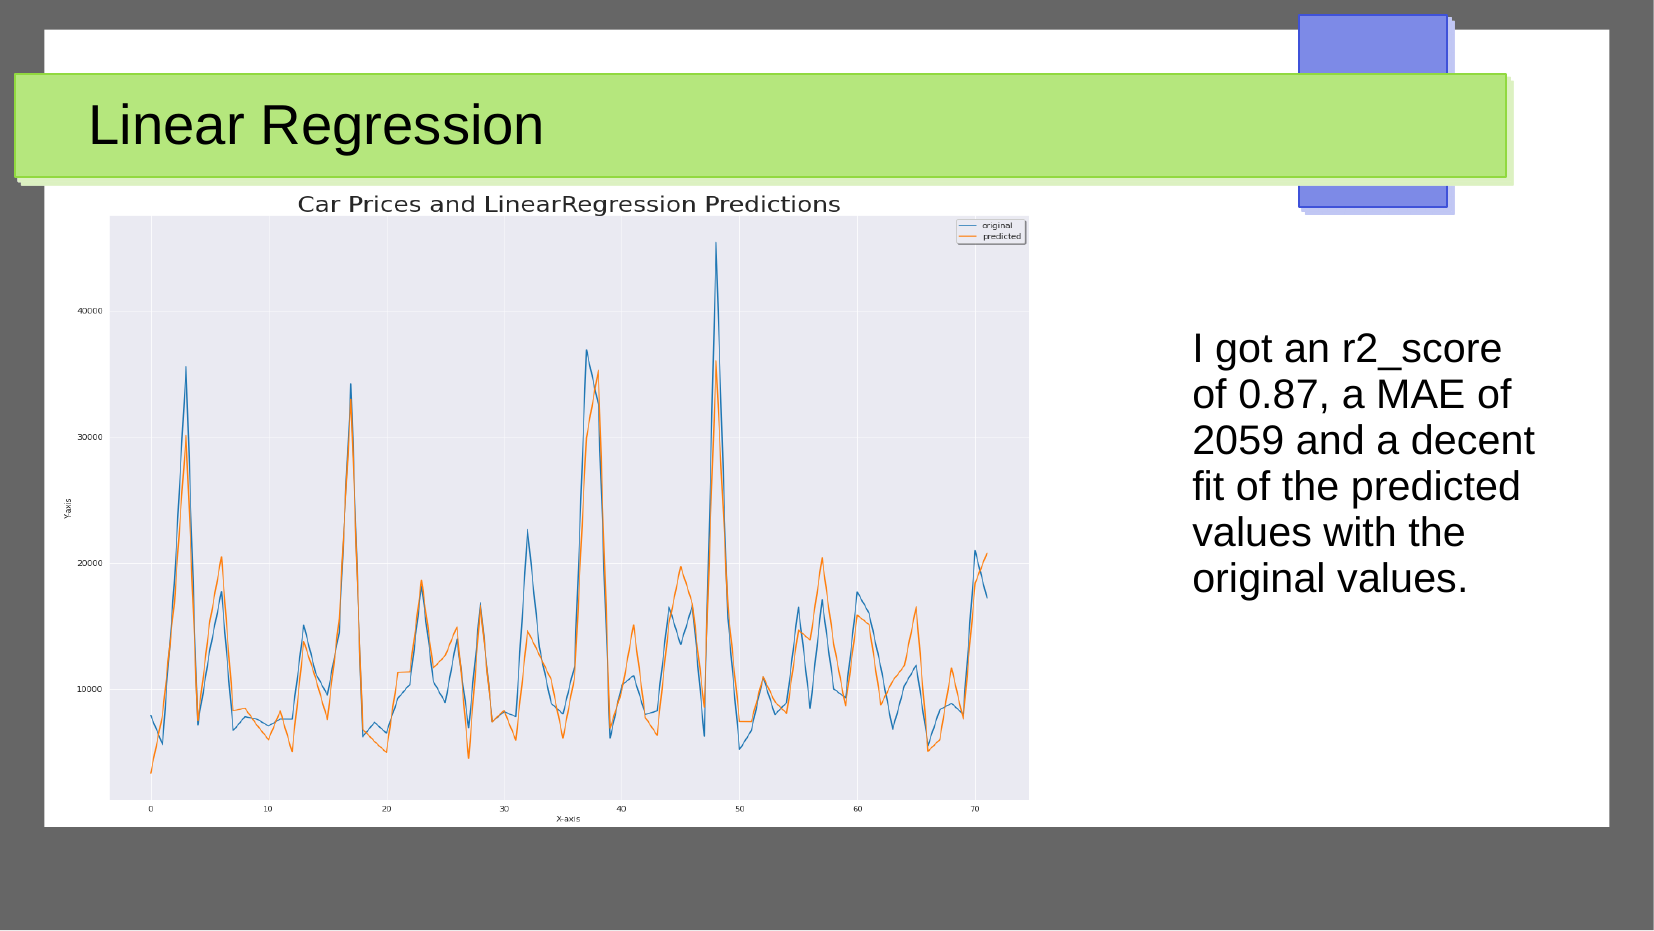

# Linear Regression
I got an r2_score of 0.87, a MAE of 2059 and a decent fit of the predicted values with the original values.